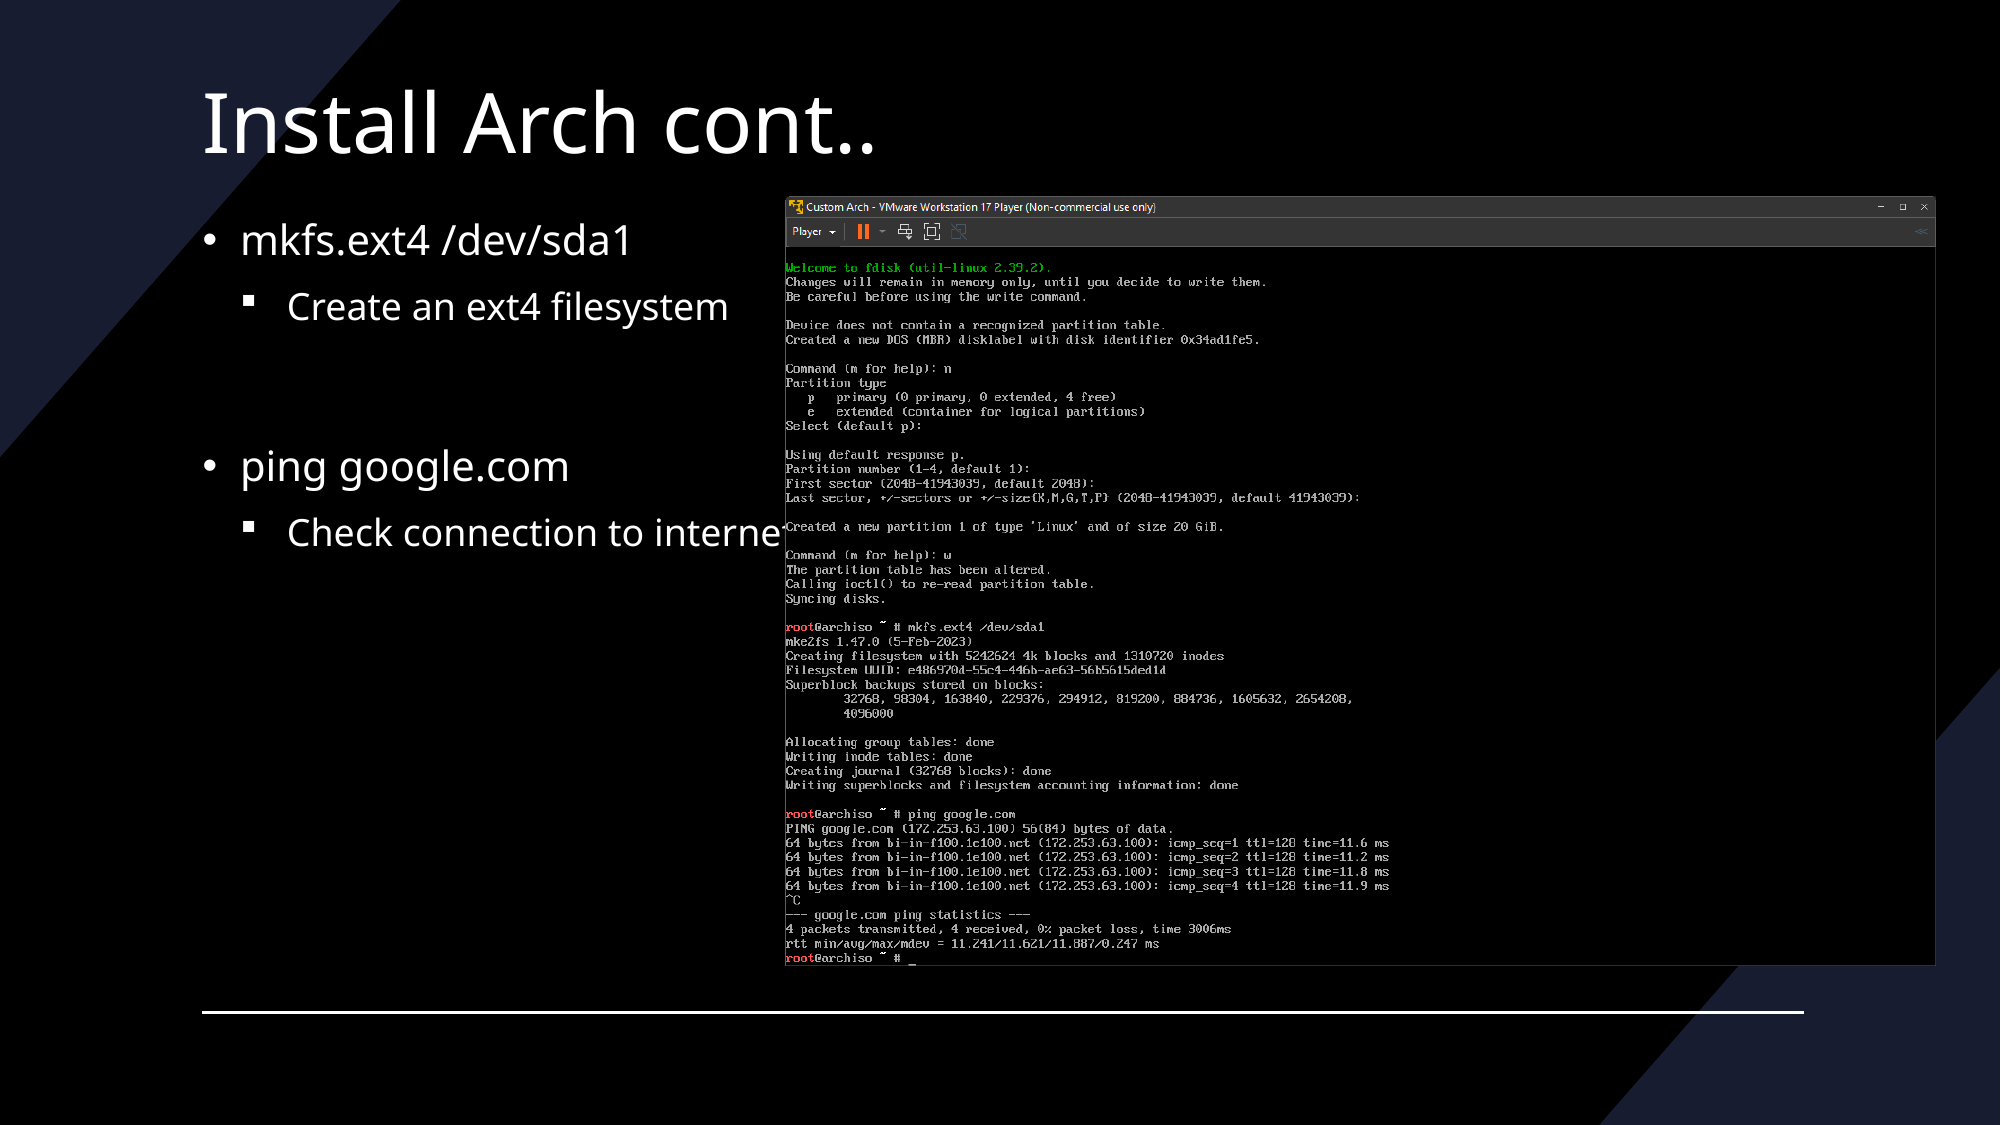

# Install Arch cont..
mkfs.ext4 /dev/sda1
Create an ext4 filesystem
ping google.com
Check connection to internet